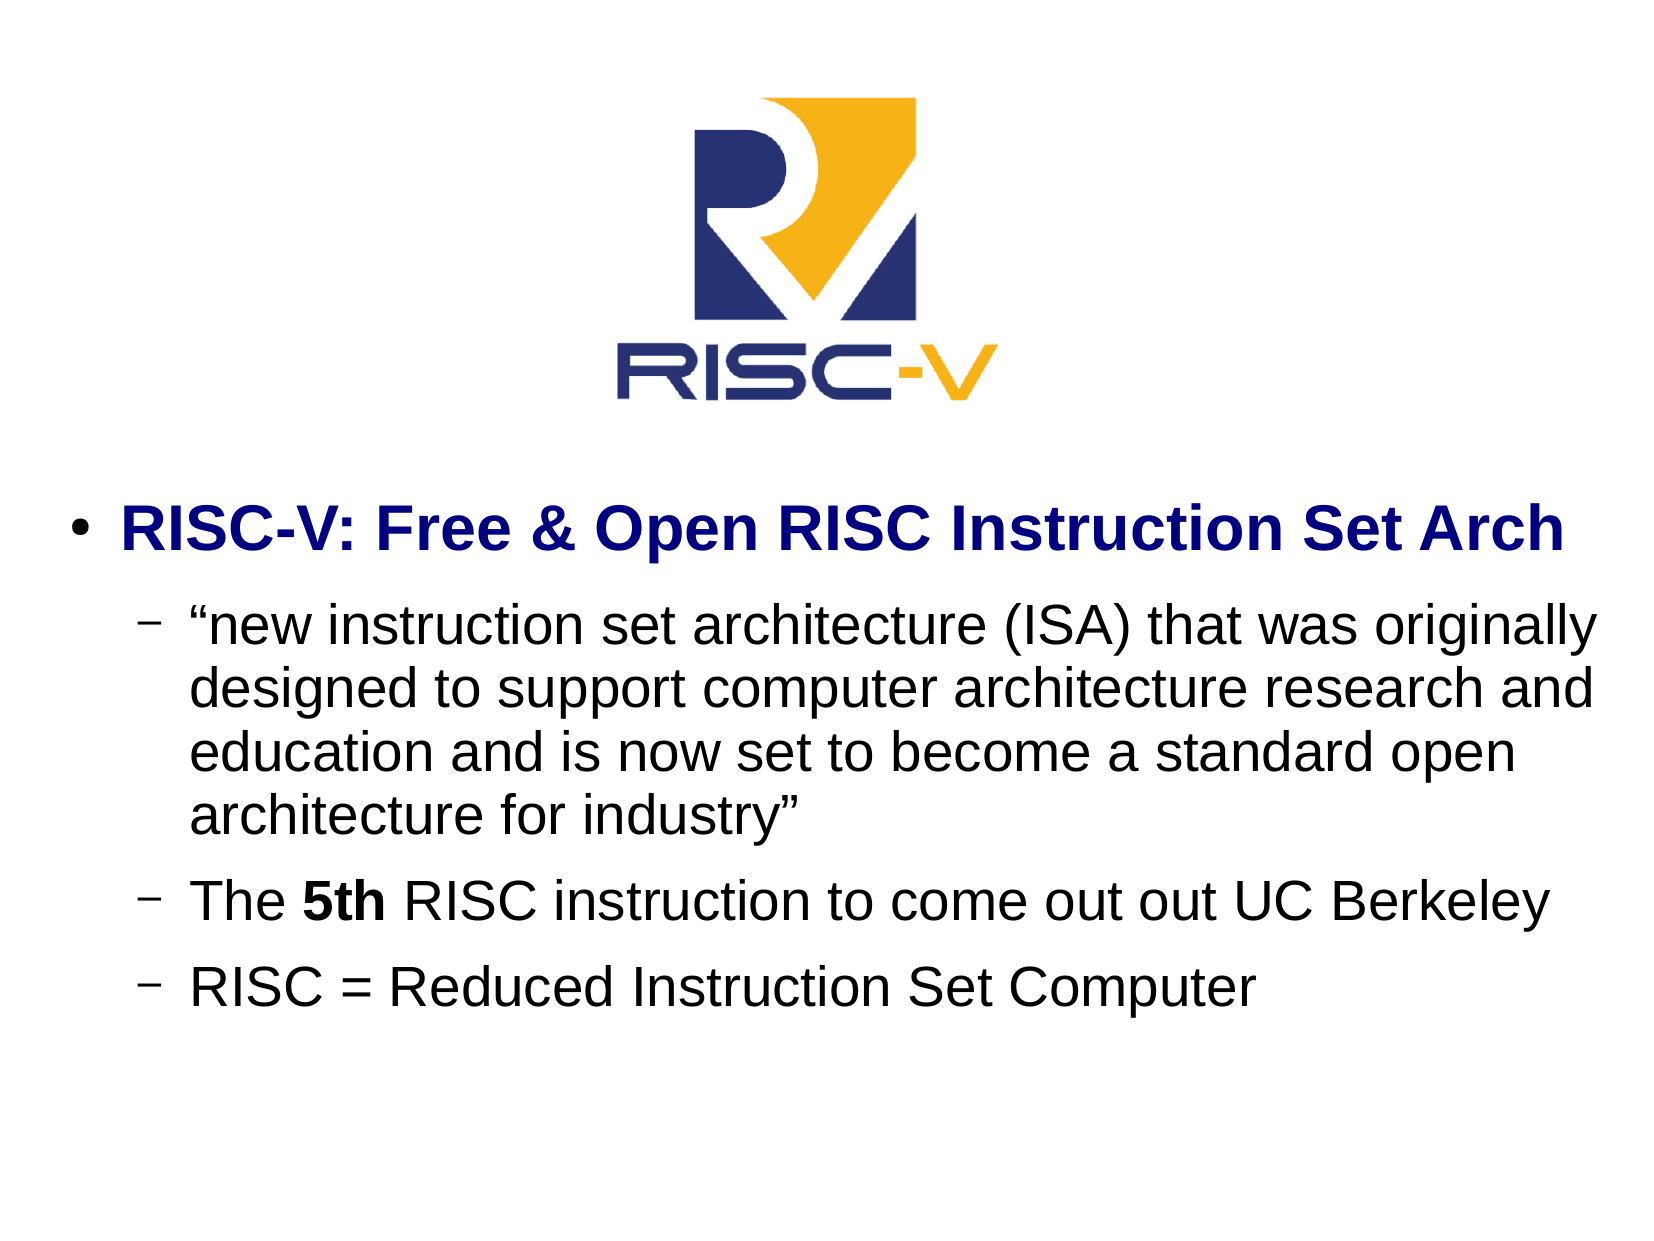

# RISC-V: Free & Open RISC Instruction Set Arch
“new instruction set architecture (ISA) that was originally designed to support computer architecture research and education and is now set to become a standard open architecture for industry”
The 5th RISC instruction to come out out UC Berkeley
RISC = Reduced Instruction Set Computer